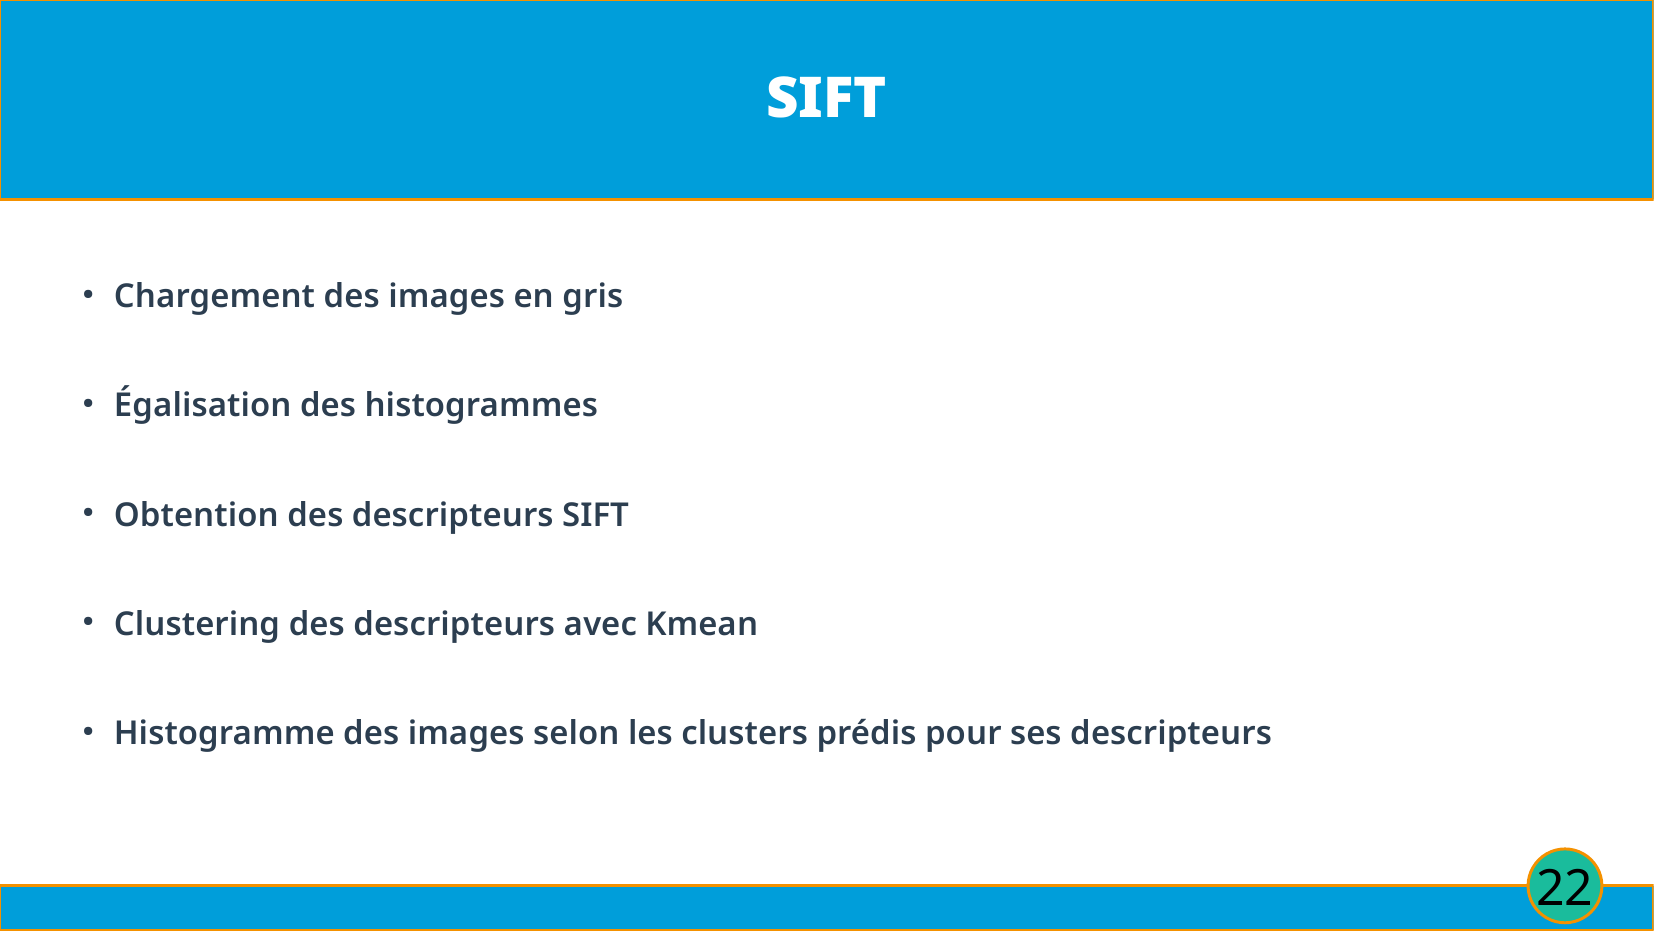

# SIFT
Chargement des images en gris
Égalisation des histogrammes
Obtention des descripteurs SIFT
Clustering des descripteurs avec Kmean
Histogramme des images selon les clusters prédis pour ses descripteurs